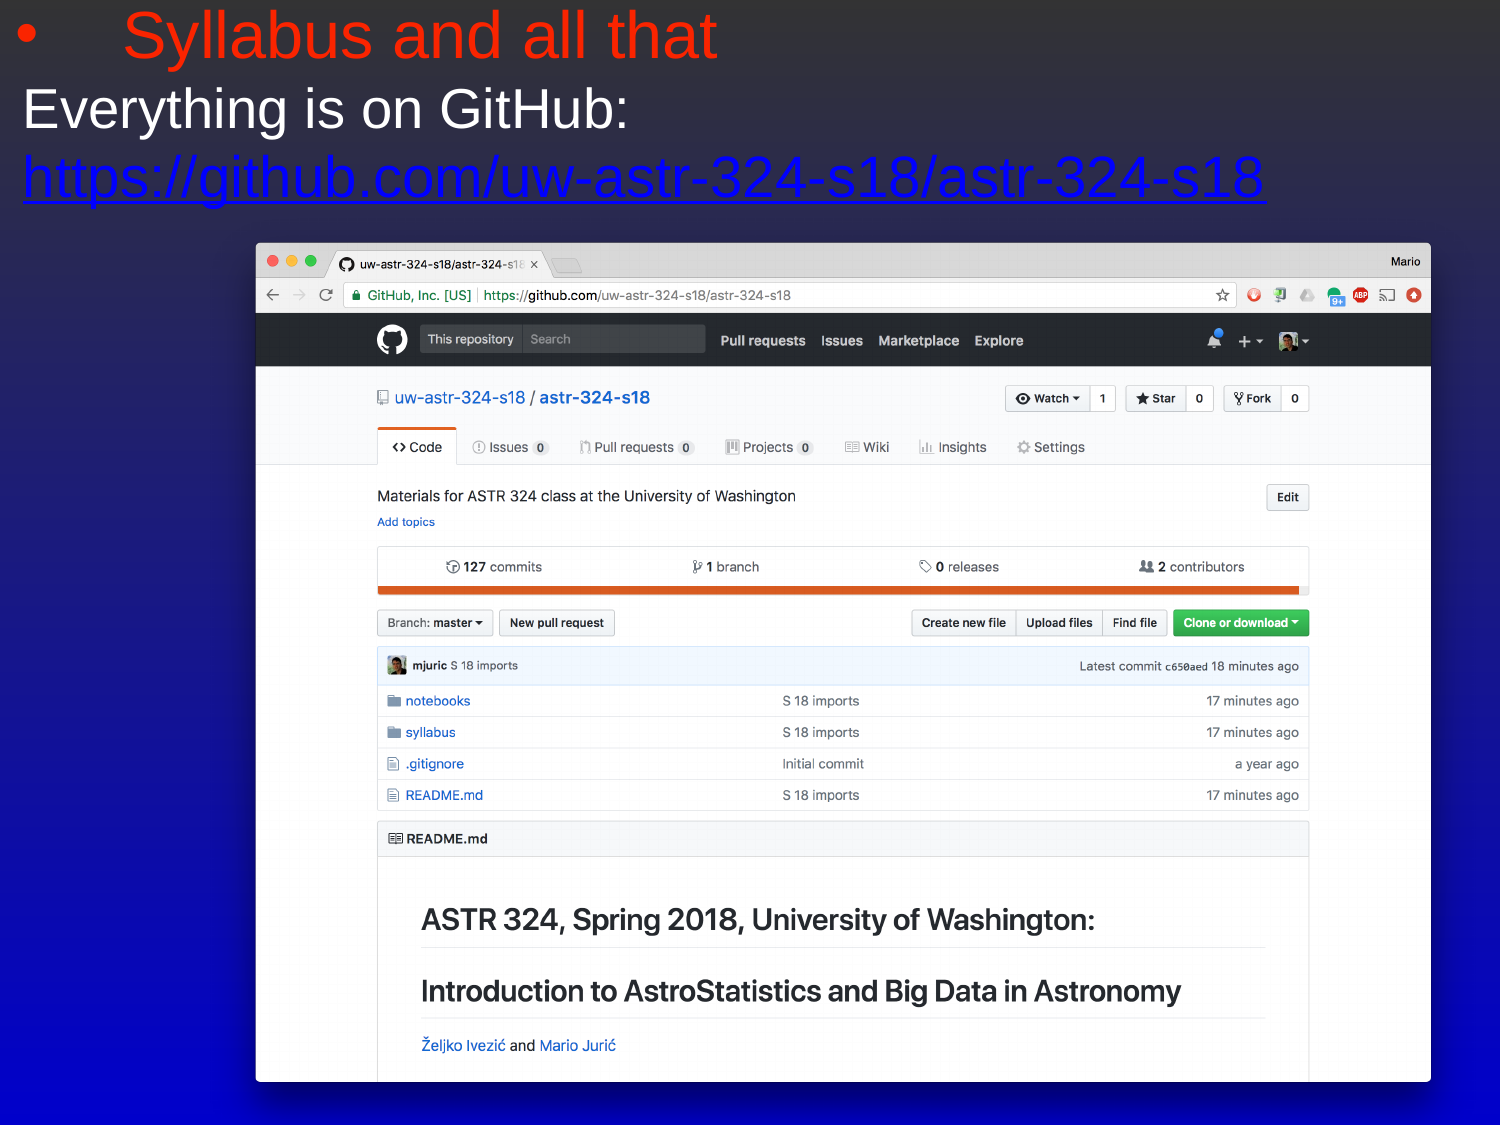

Everything is on GitHub:
https://github.com/uw-astr-324-s18/astr-324-s18
# Syllabus and all that